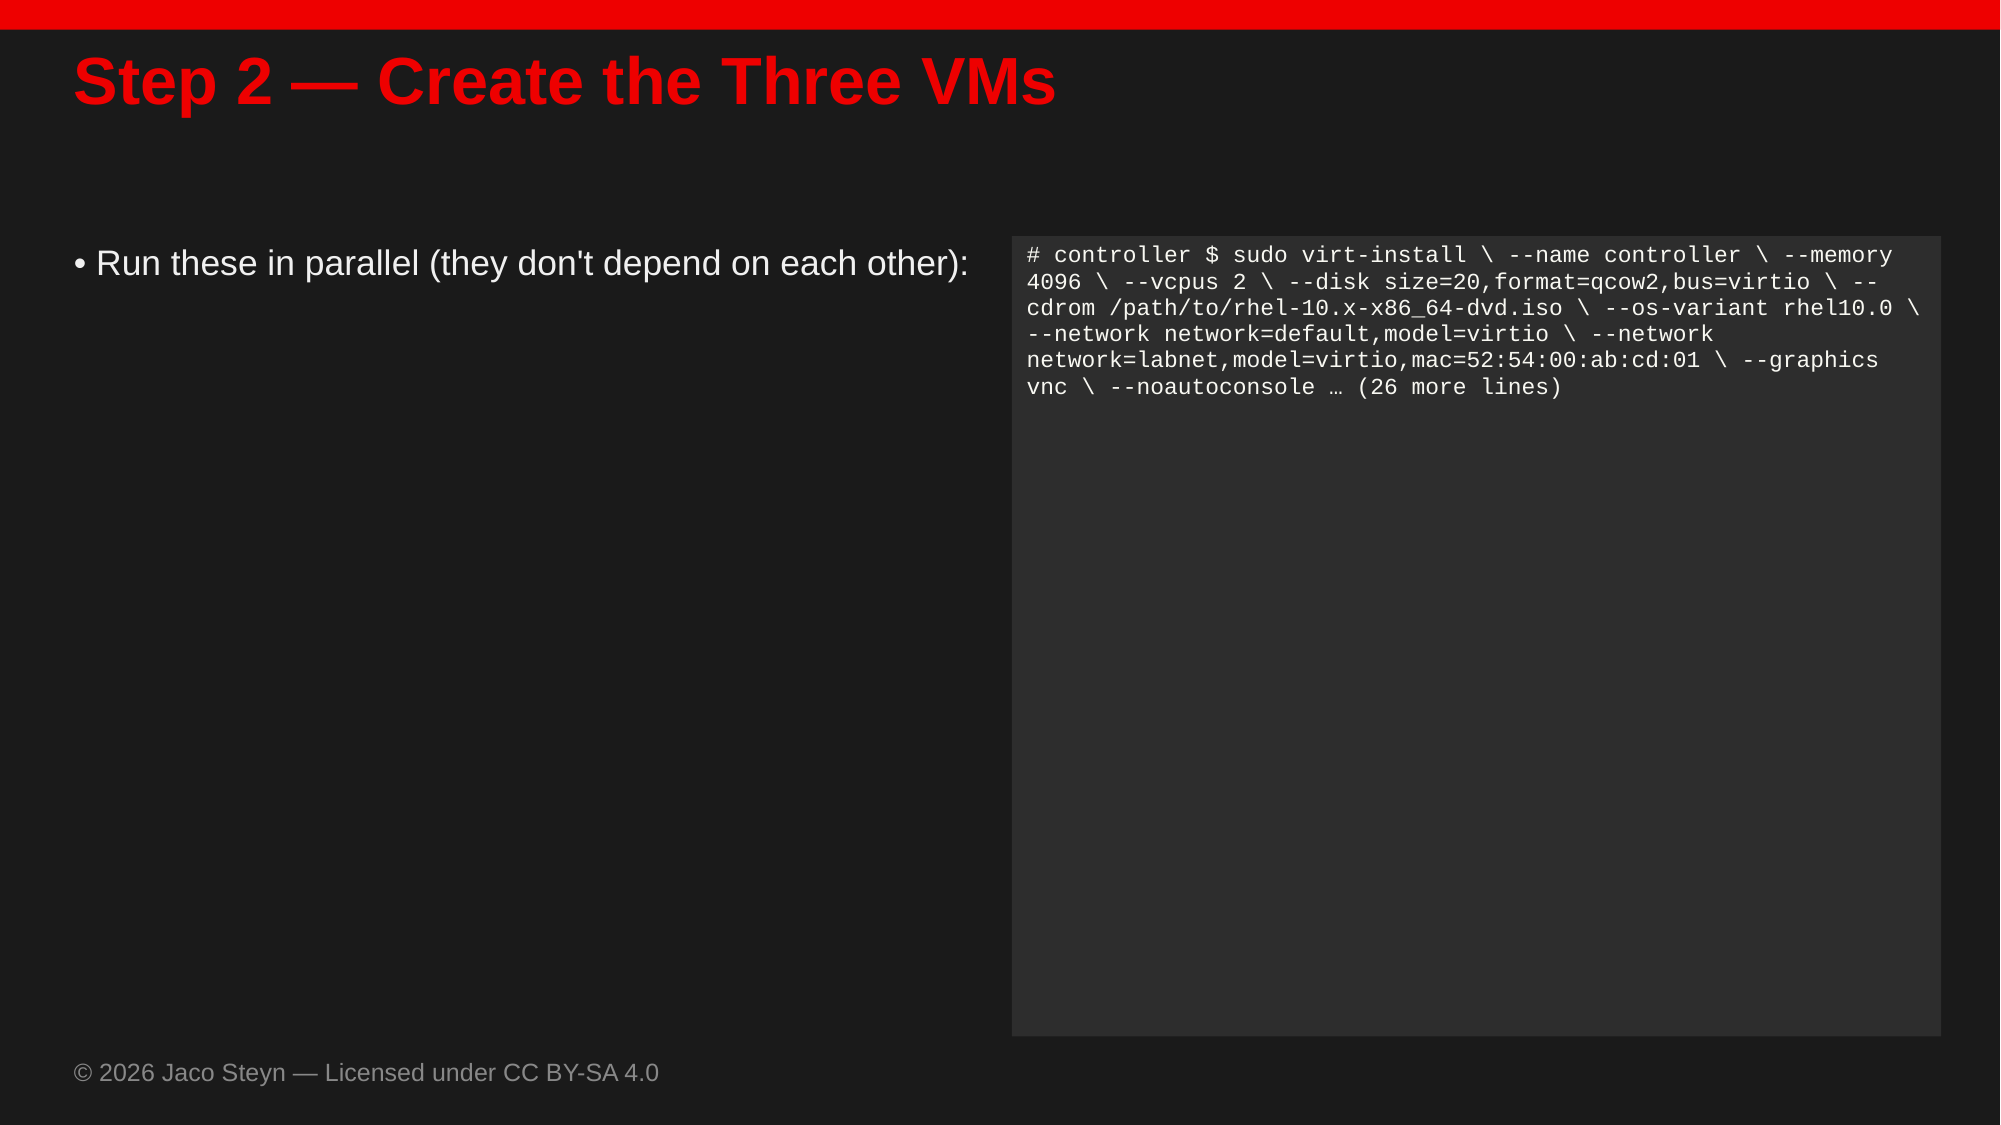

Step 2 — Create the Three VMs
• Run these in parallel (they don't depend on each other):
# controller $ sudo virt-install \ --name controller \ --memory 4096 \ --vcpus 2 \ --disk size=20,format=qcow2,bus=virtio \ --cdrom /path/to/rhel-10.x-x86_64-dvd.iso \ --os-variant rhel10.0 \ --network network=default,model=virtio \ --network network=labnet,model=virtio,mac=52:54:00:ab:cd:01 \ --graphics vnc \ --noautoconsole … (26 more lines)
© 2026 Jaco Steyn — Licensed under CC BY-SA 4.0